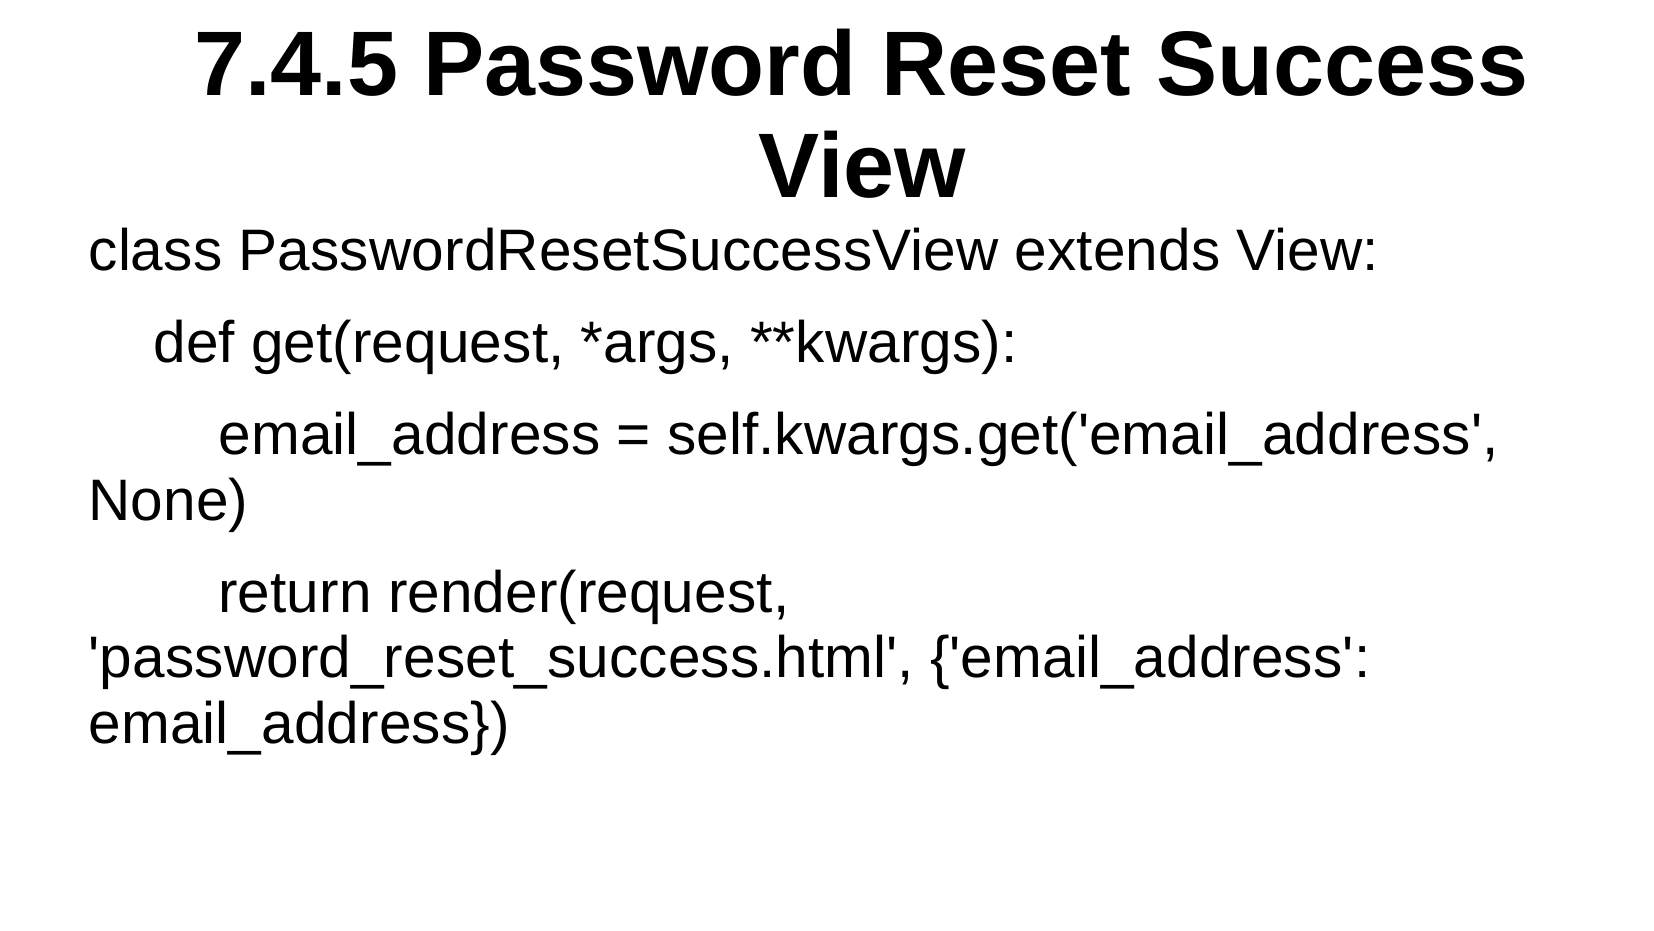

# 7.4.5 Password Reset Success View
class PasswordResetSuccessView extends View:
 def get(request, *args, **kwargs):
 email_address = self.kwargs.get('email_address', None)
 return render(request, 'password_reset_success.html', {'email_address': email_address})